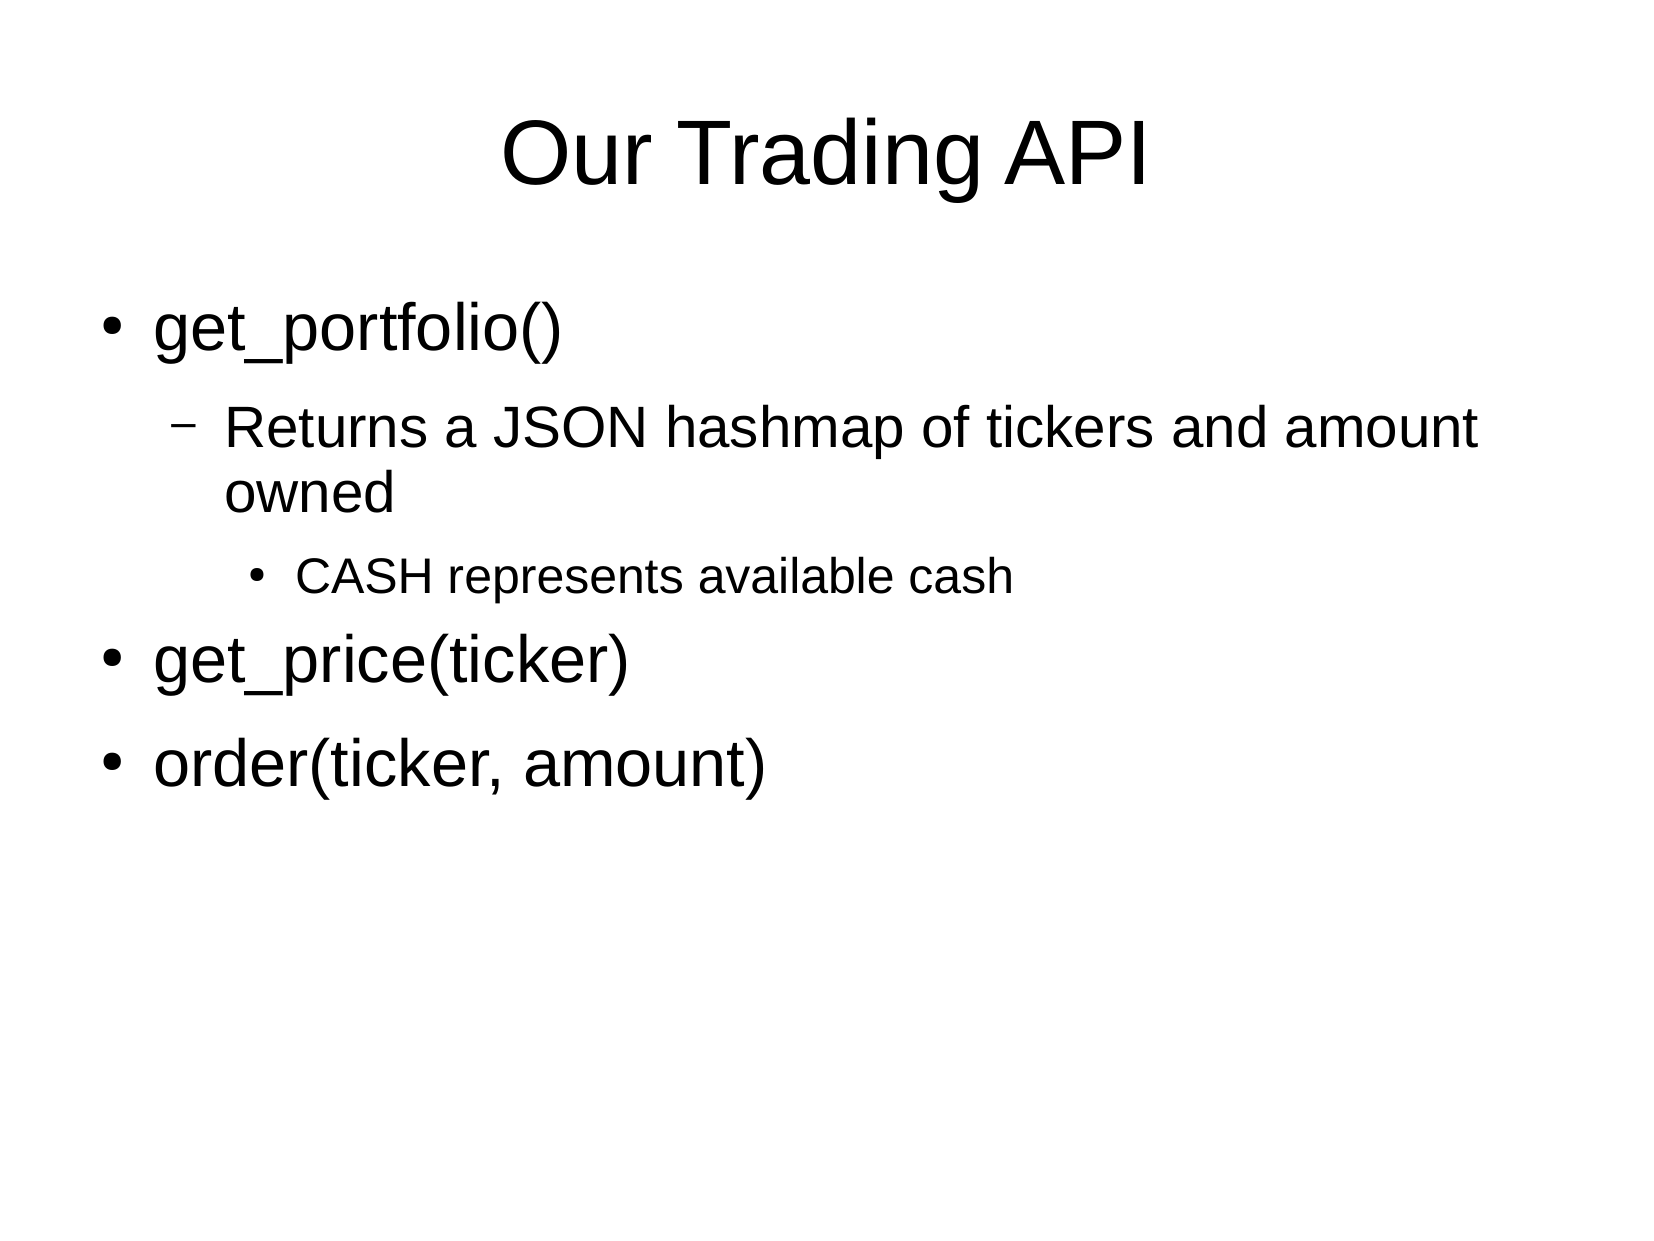

# Our Trading API
get_portfolio()
Returns a JSON hashmap of tickers and amount owned
CASH represents available cash
get_price(ticker)
order(ticker, amount)